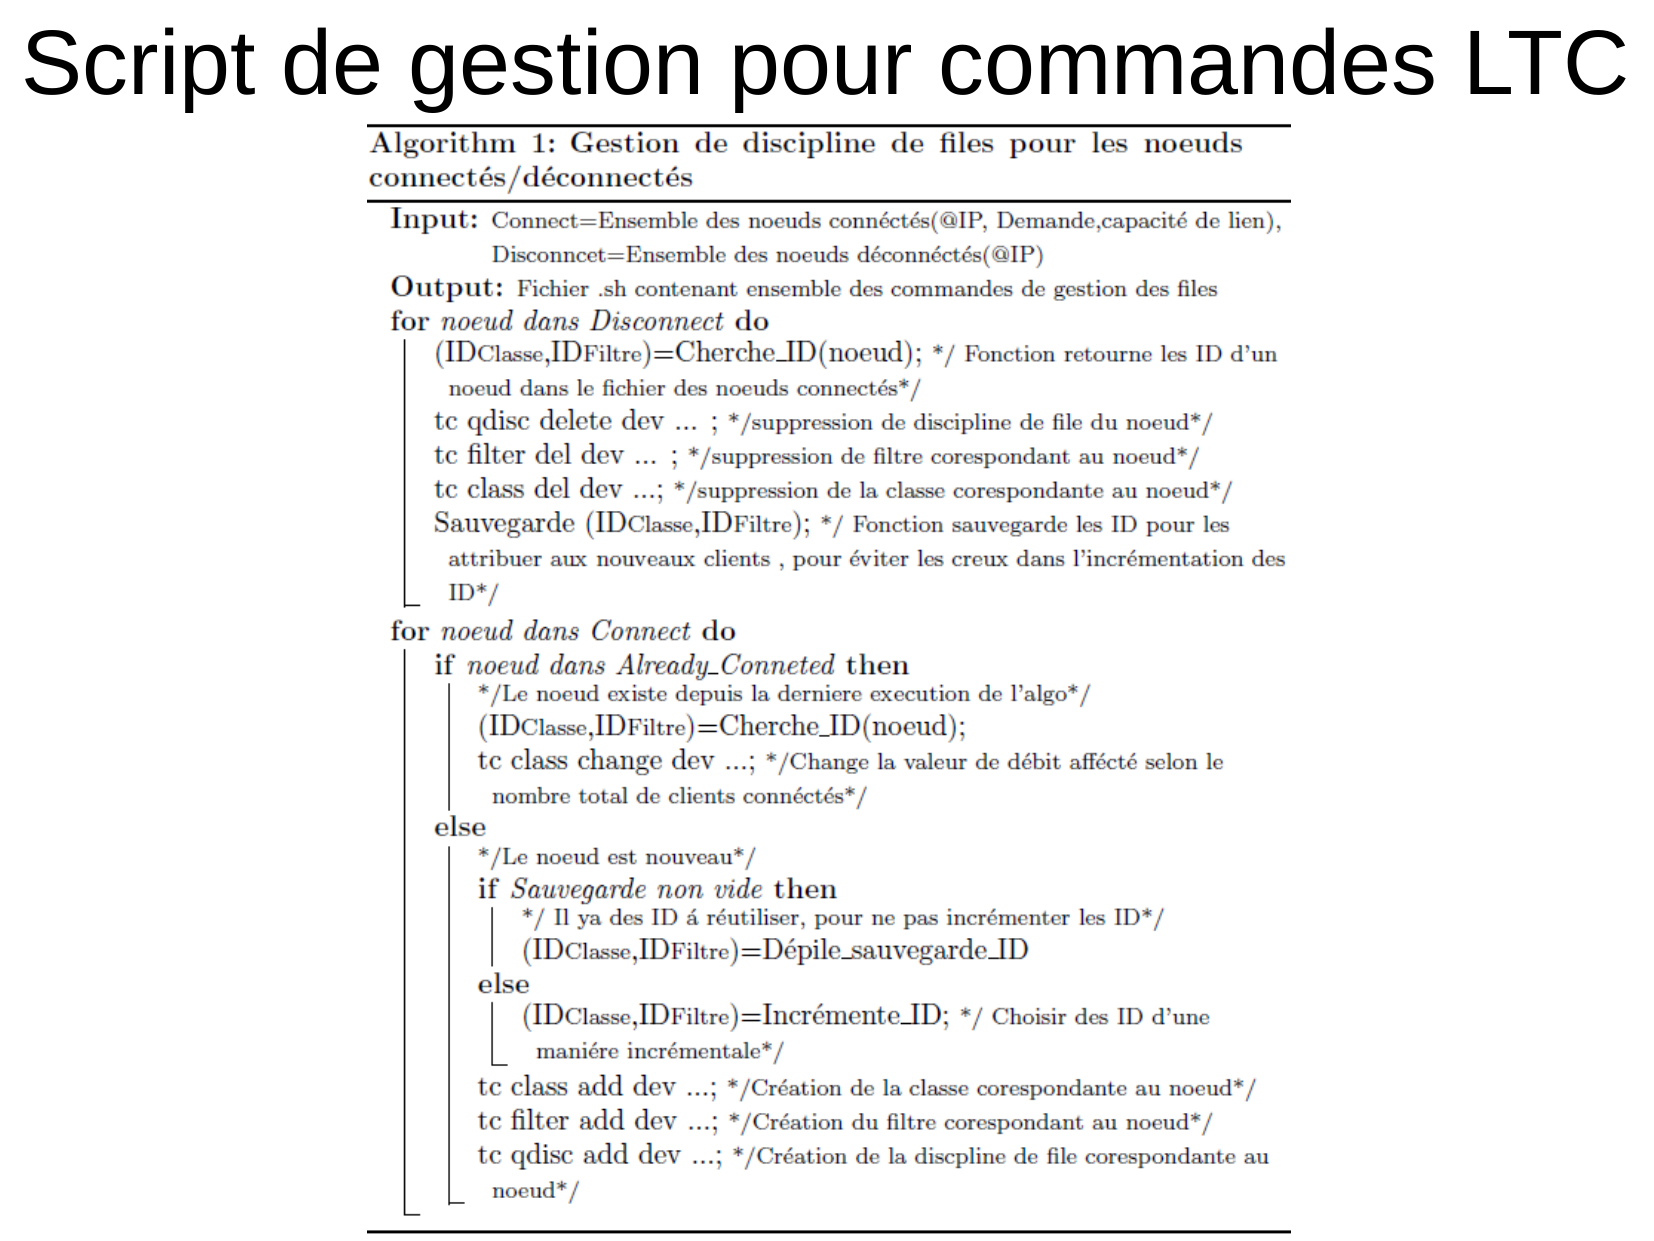

# Script de gestion pour commandes LTC